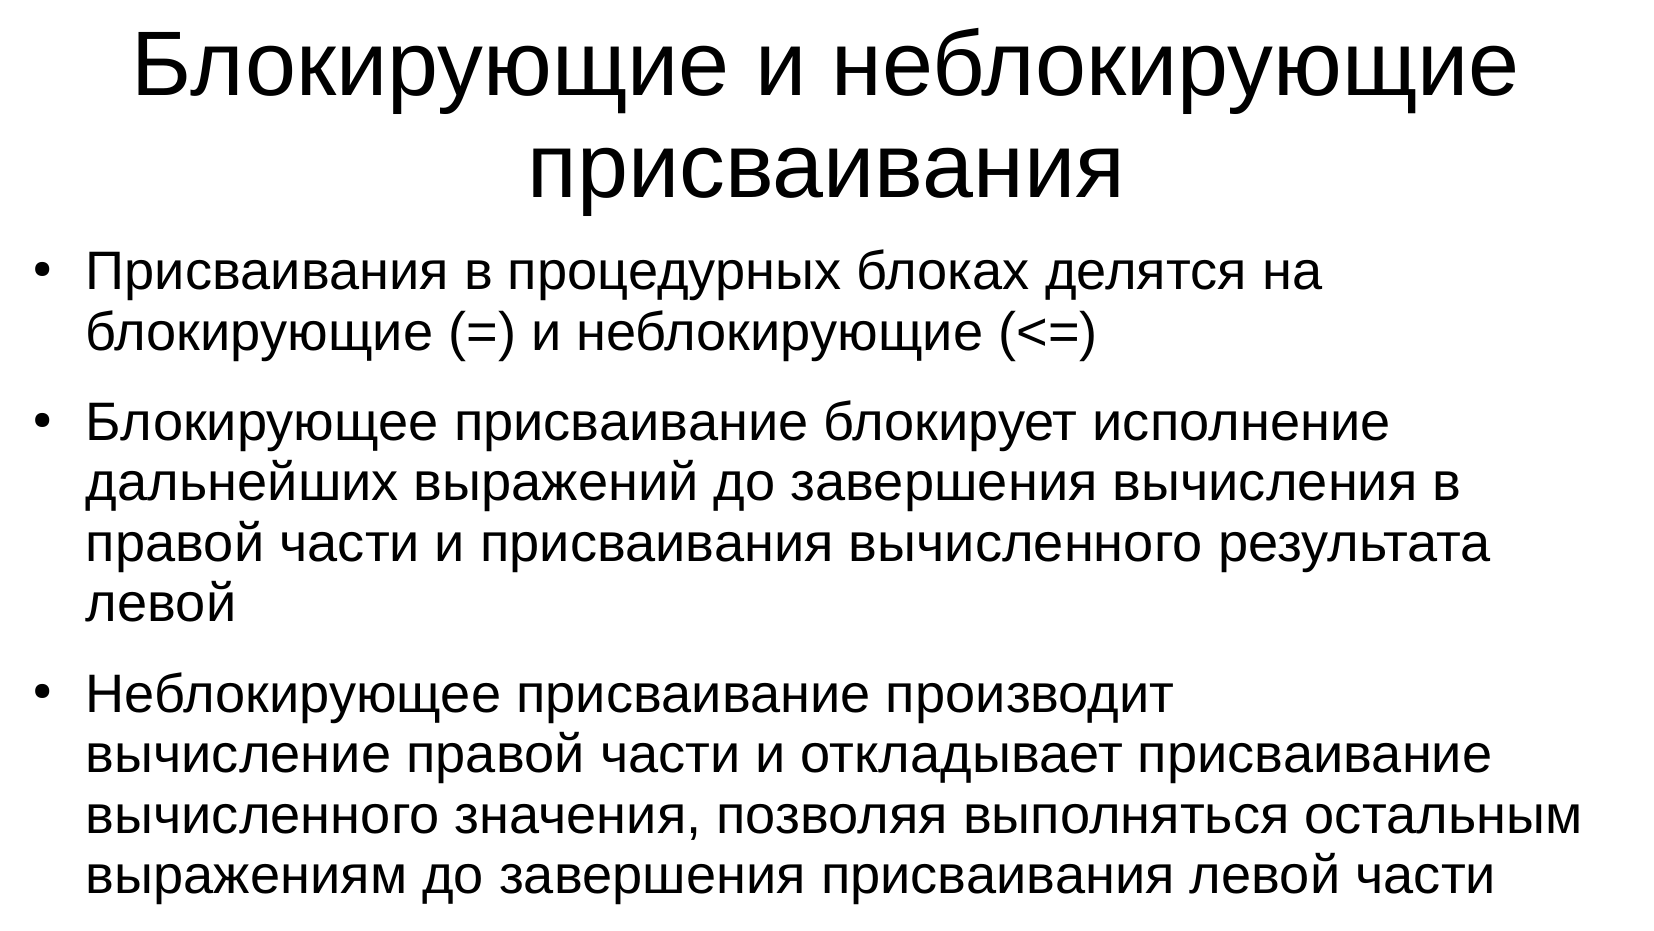

Блокирующие и неблокирующие присваивания
# Присваивания в процедурных блоках делятся на блокирующие (=) и неблокирующие (<=)
Блокирующее присваивание блокирует исполнение дальнейших выражений до завершения вычисления в правой части и присваивания вычисленного результата левой
Неблокирующее присваивание производит вычисление правой части и откладывает присваивание вычисленного значения, позволяя выполняться остальным выражениям до завершения присваивания левой части